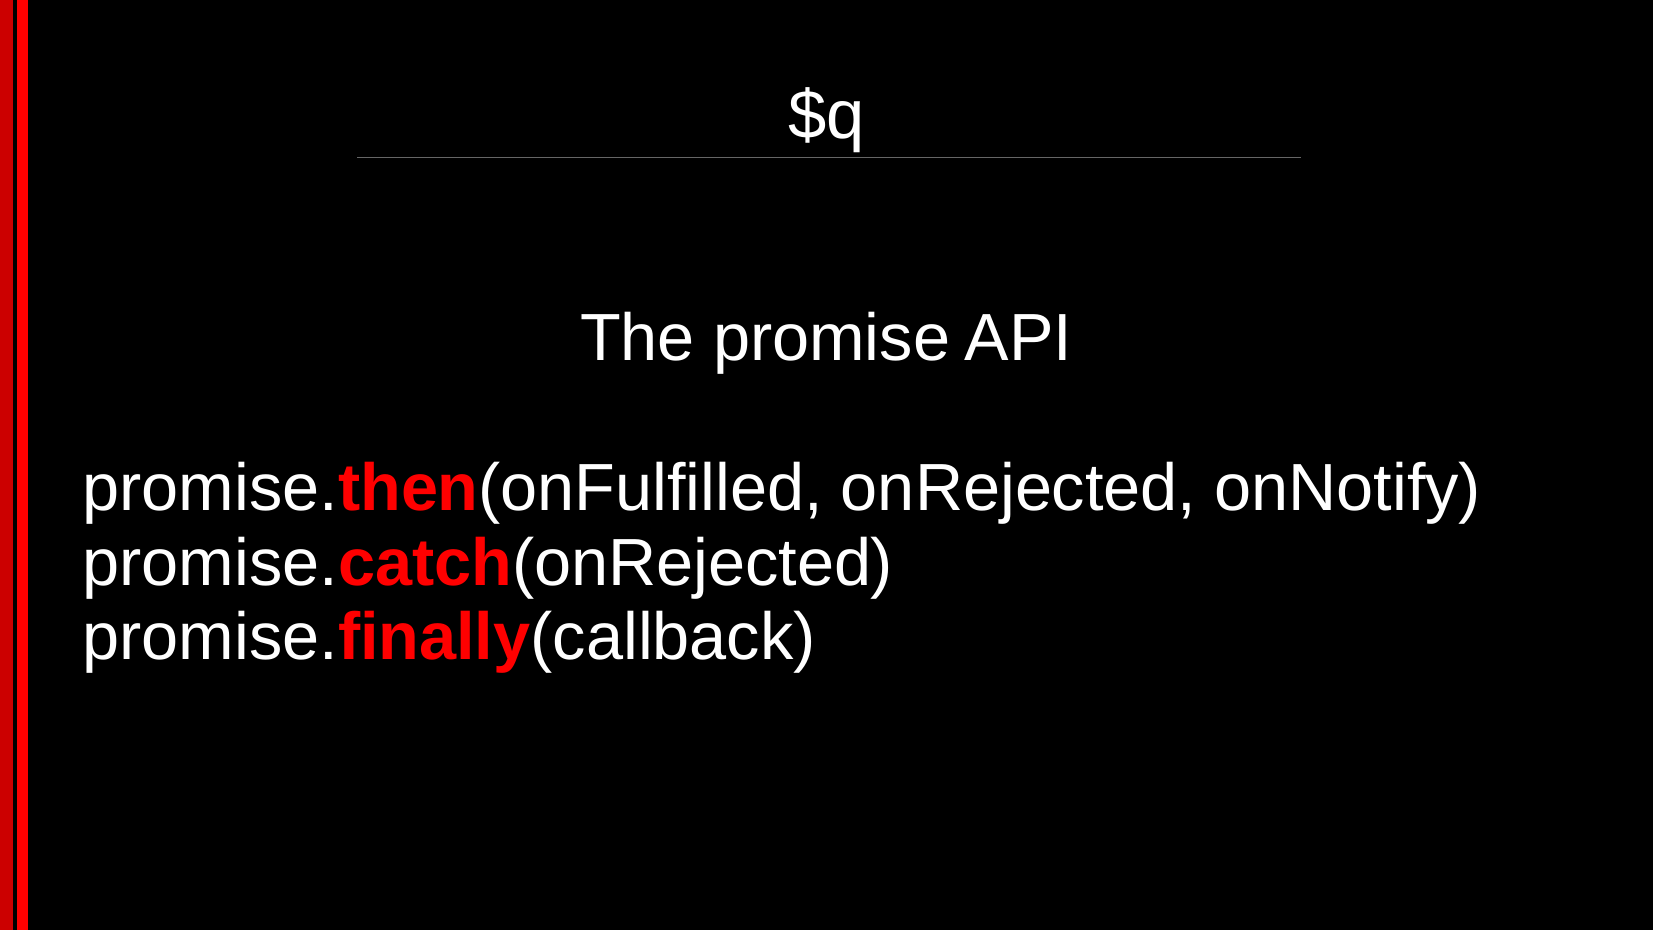

$q
# The promise API
promise.then(onFulfilled, onRejected, onNotify)
promise.catch(onRejected)
promise.finally(callback)